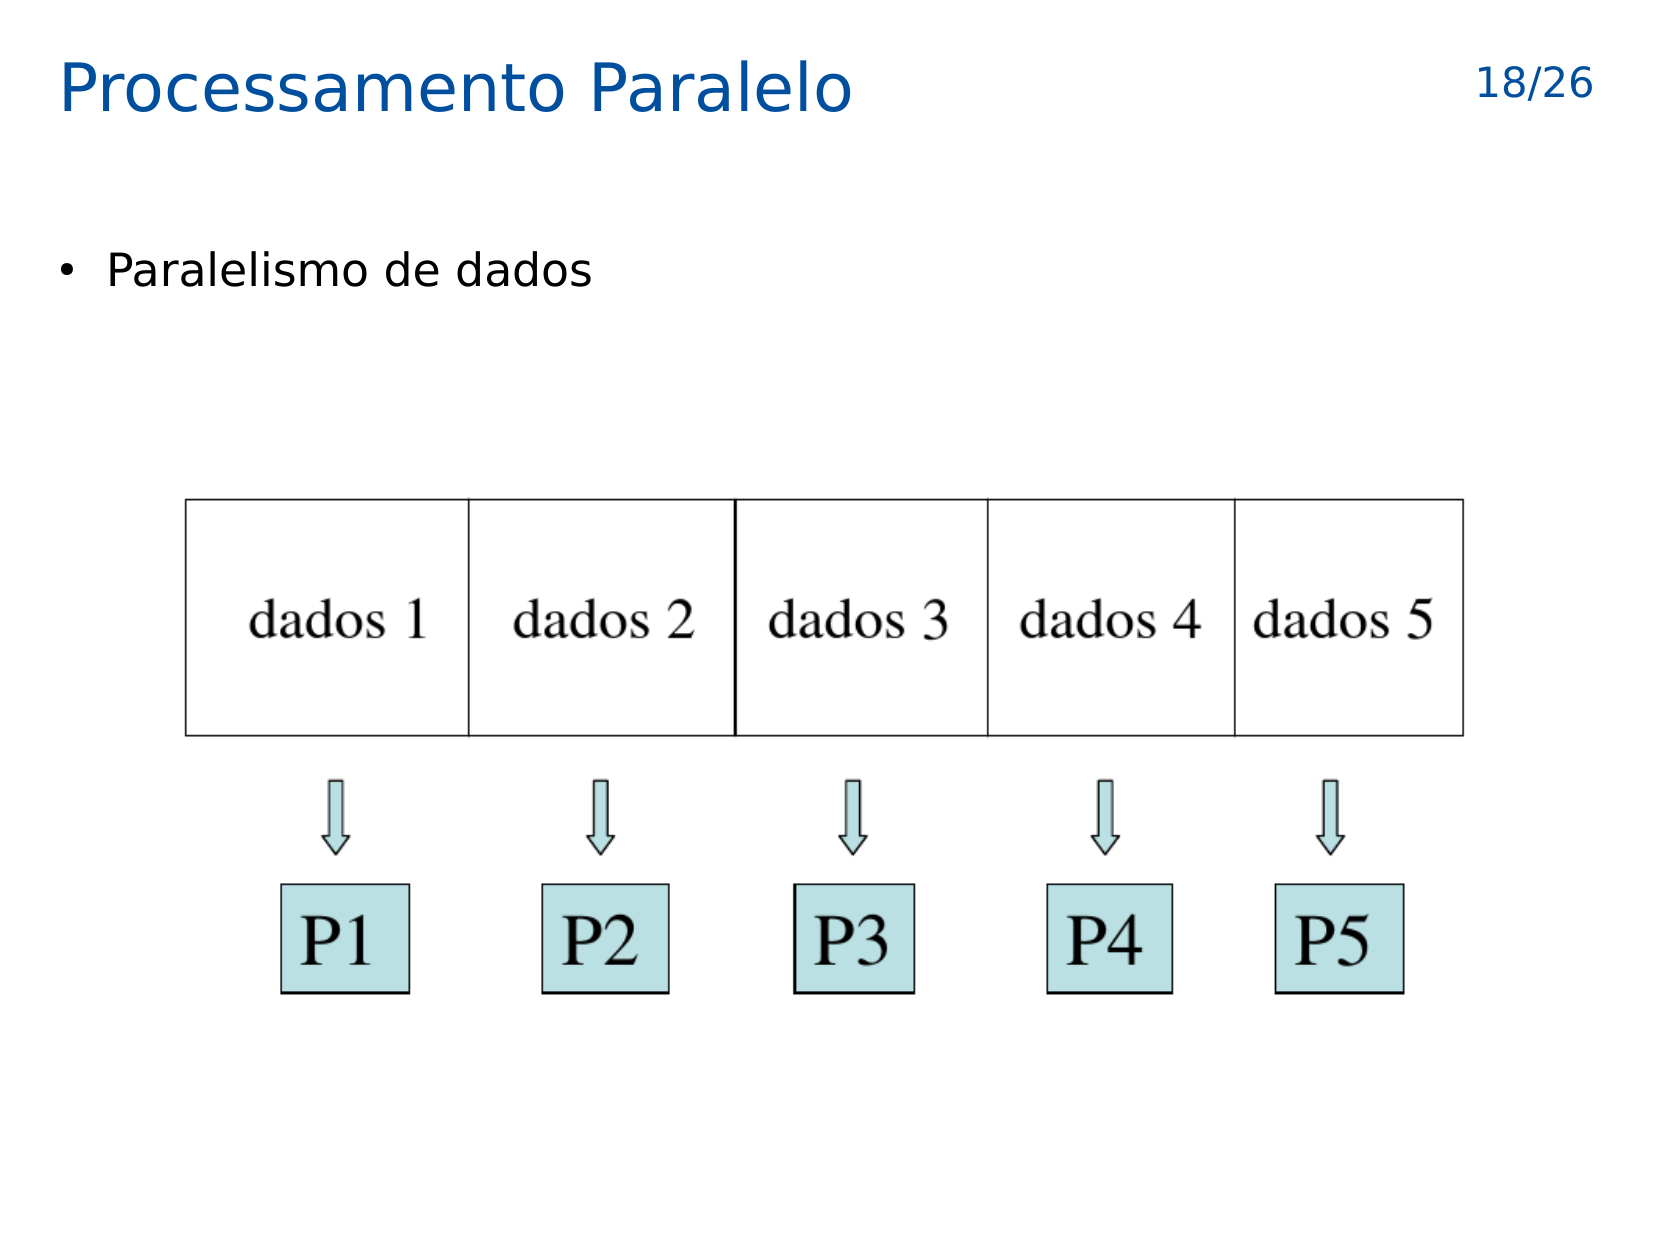

# Processamento Paralelo
18
Paralelismo de dados